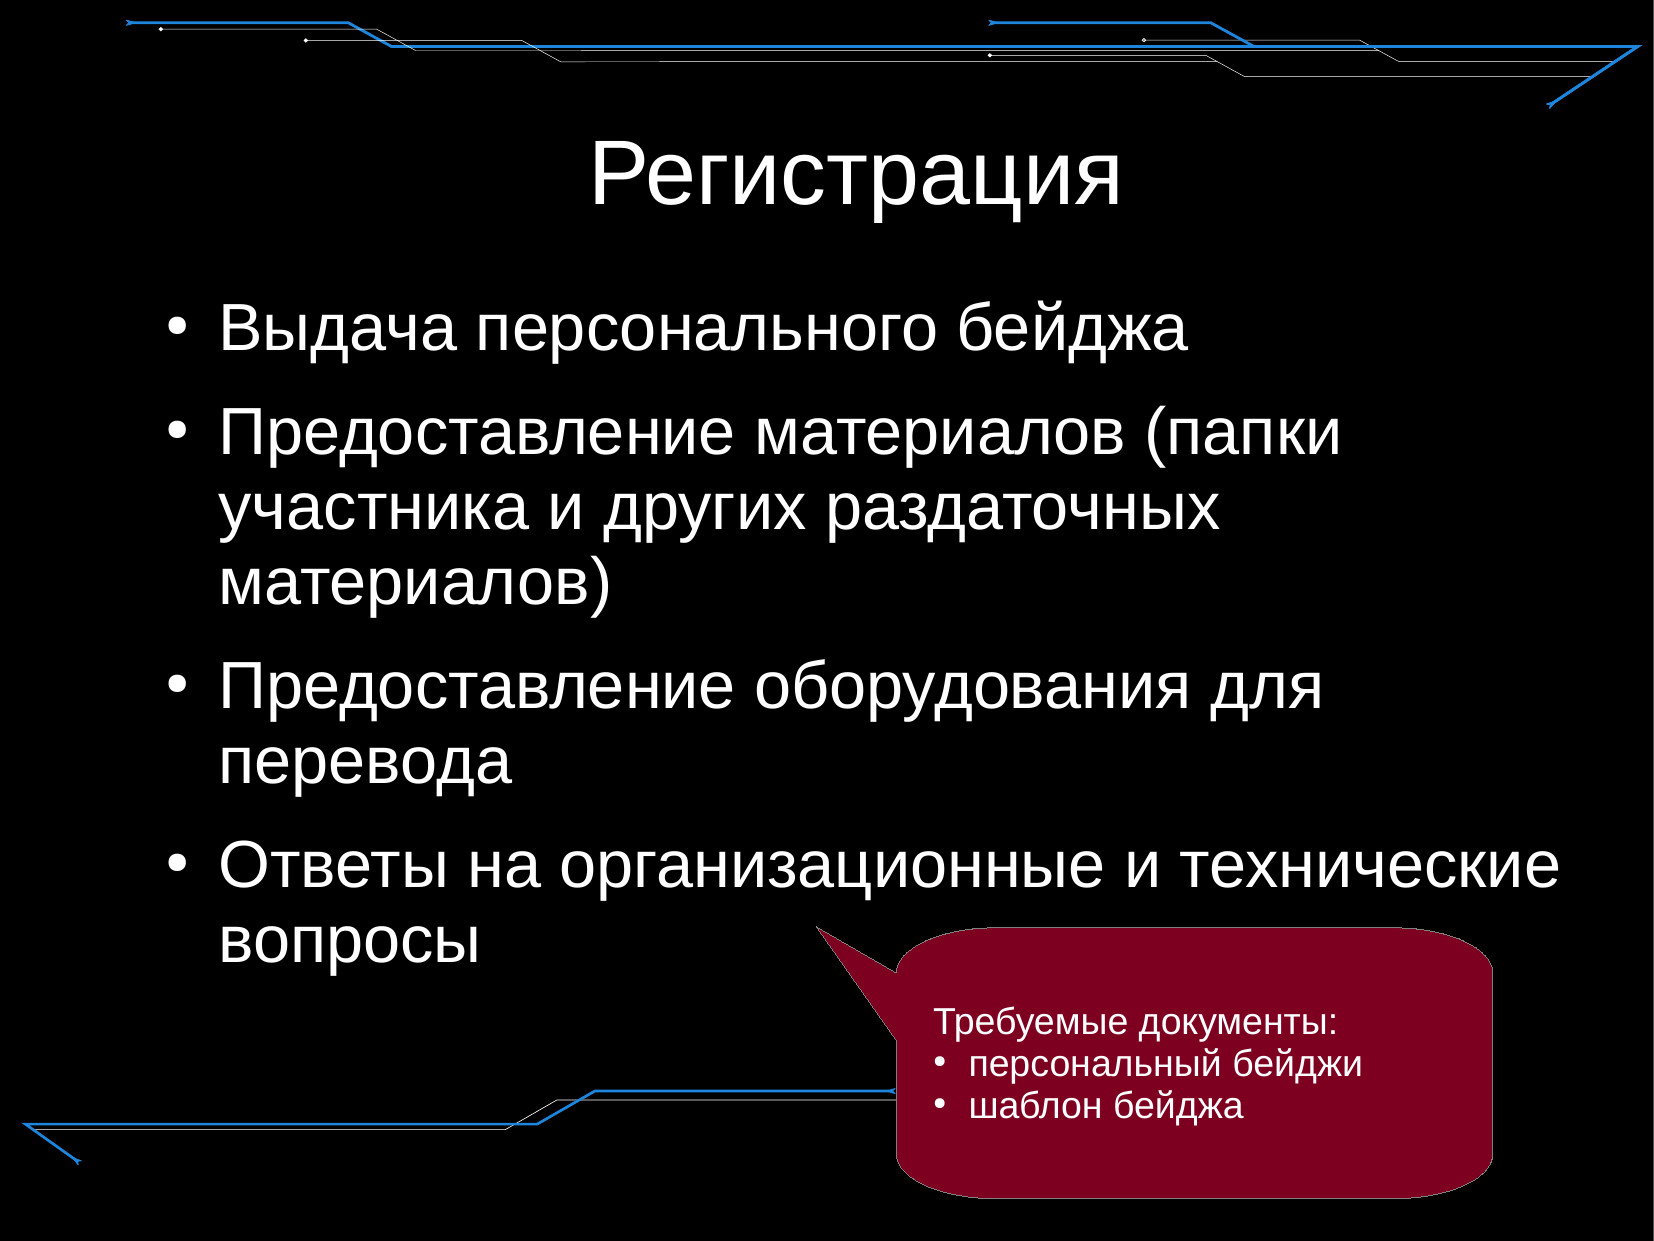

# Регистрация
Выдача персонального бейджа
Предоставление материалов (папки участника и других раздаточных материалов)
Предоставление оборудования для перевода
Ответы на организационные и технические вопросы
Требуемые документы:
персональный бейджи
шаблон бейджа